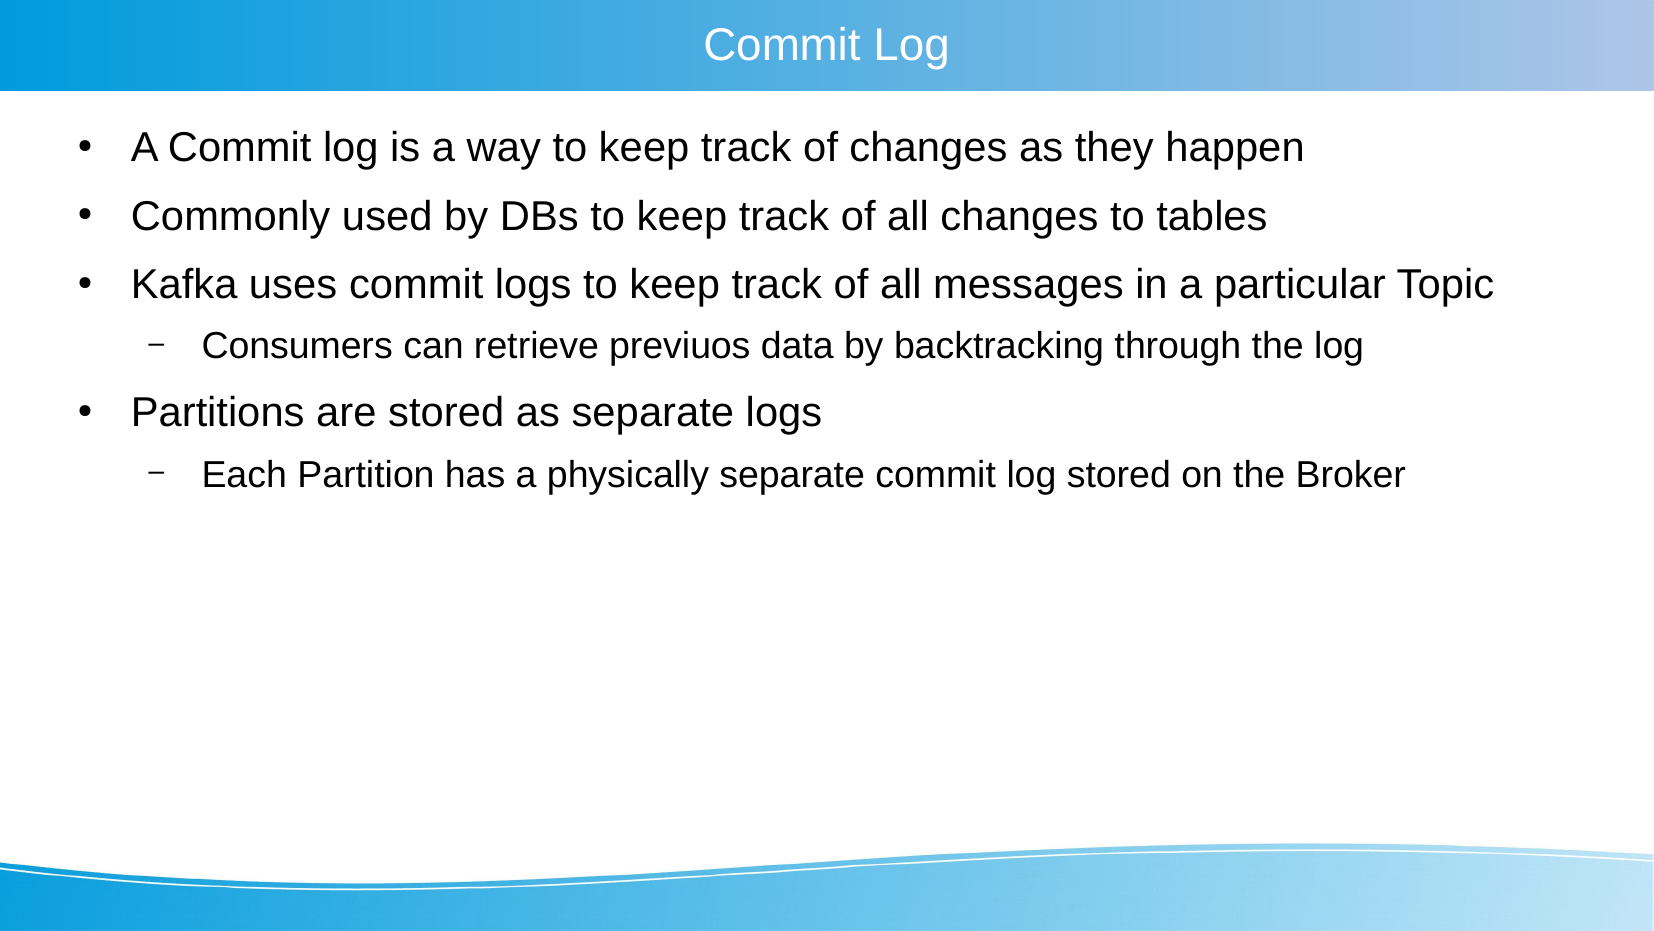

# Commit Log
A Commit log is a way to keep track of changes as they happen
Commonly used by DBs to keep track of all changes to tables
Kafka uses commit logs to keep track of all messages in a particular Topic
Consumers can retrieve previuos data by backtracking through the log
Partitions are stored as separate logs
Each Partition has a physically separate commit log stored on the Broker